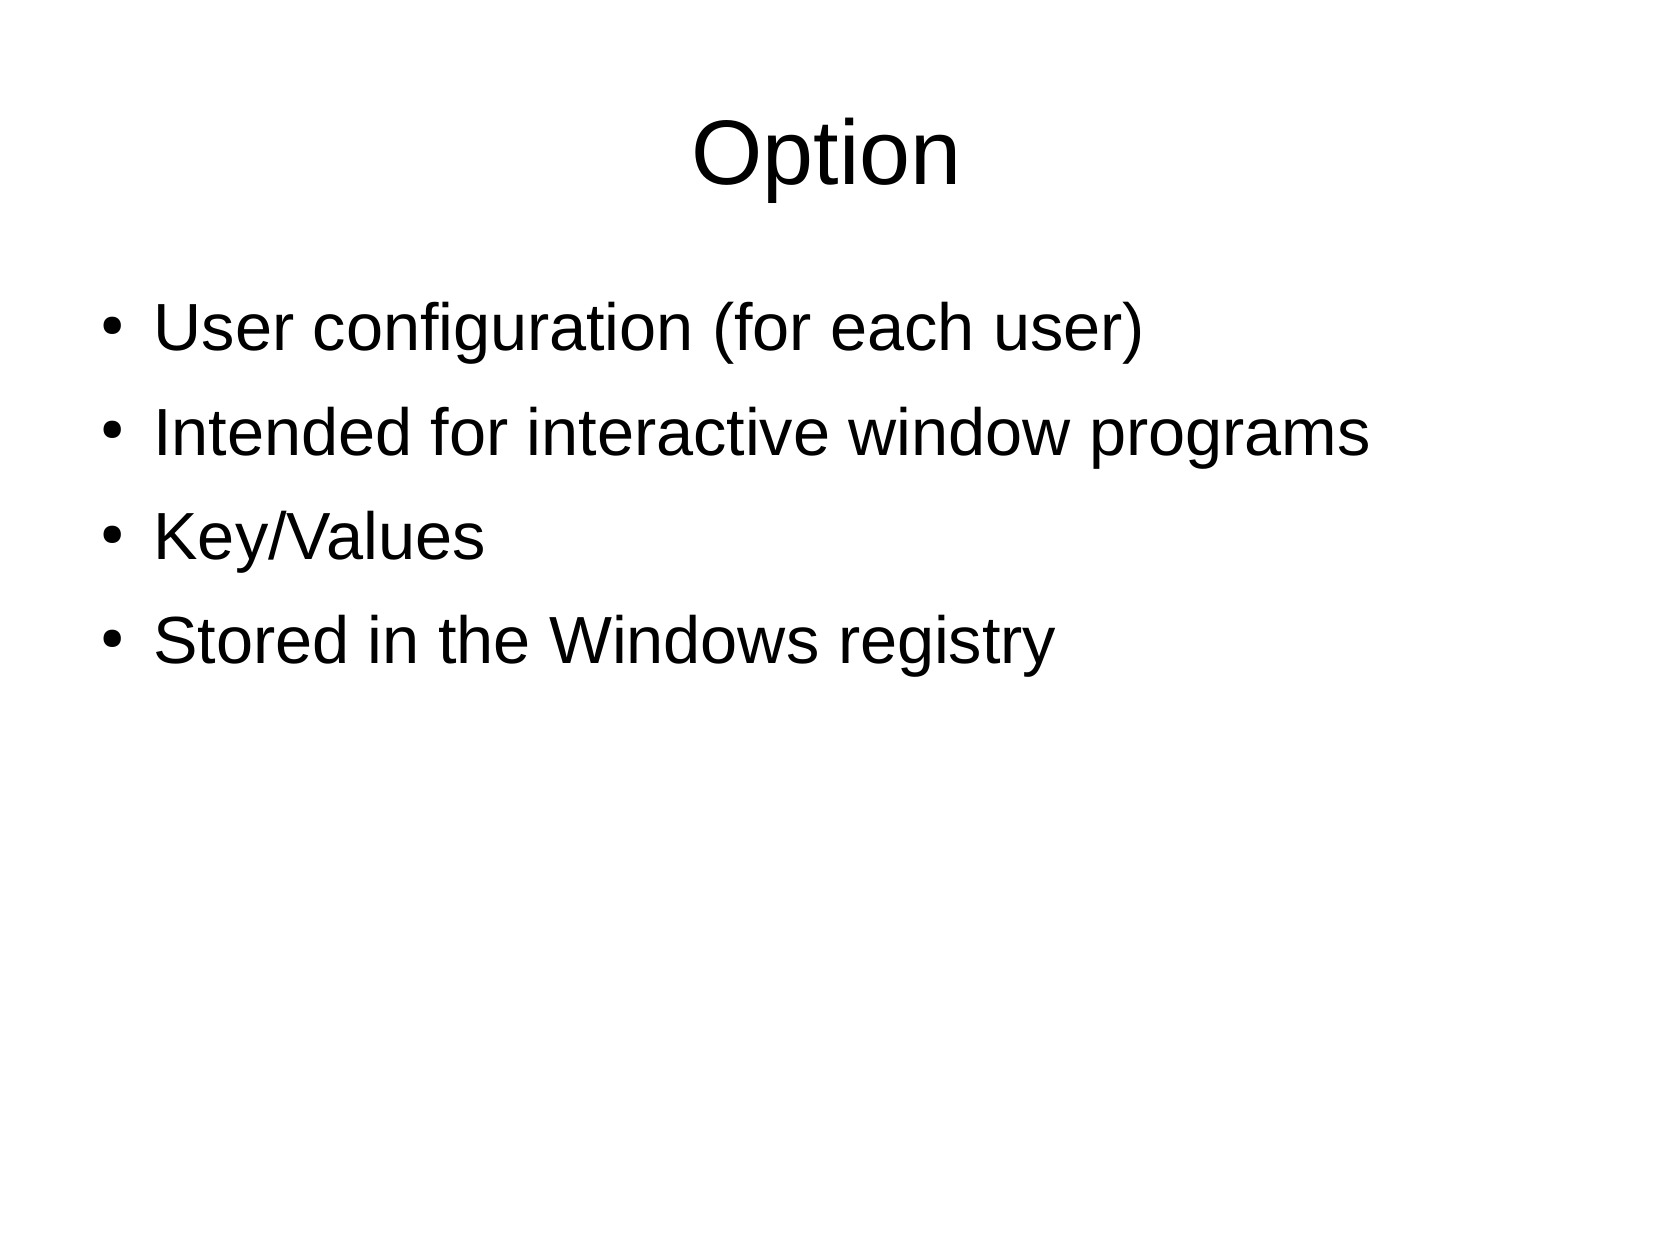

# Option
User configuration (for each user)
Intended for interactive window programs
Key/Values
Stored in the Windows registry